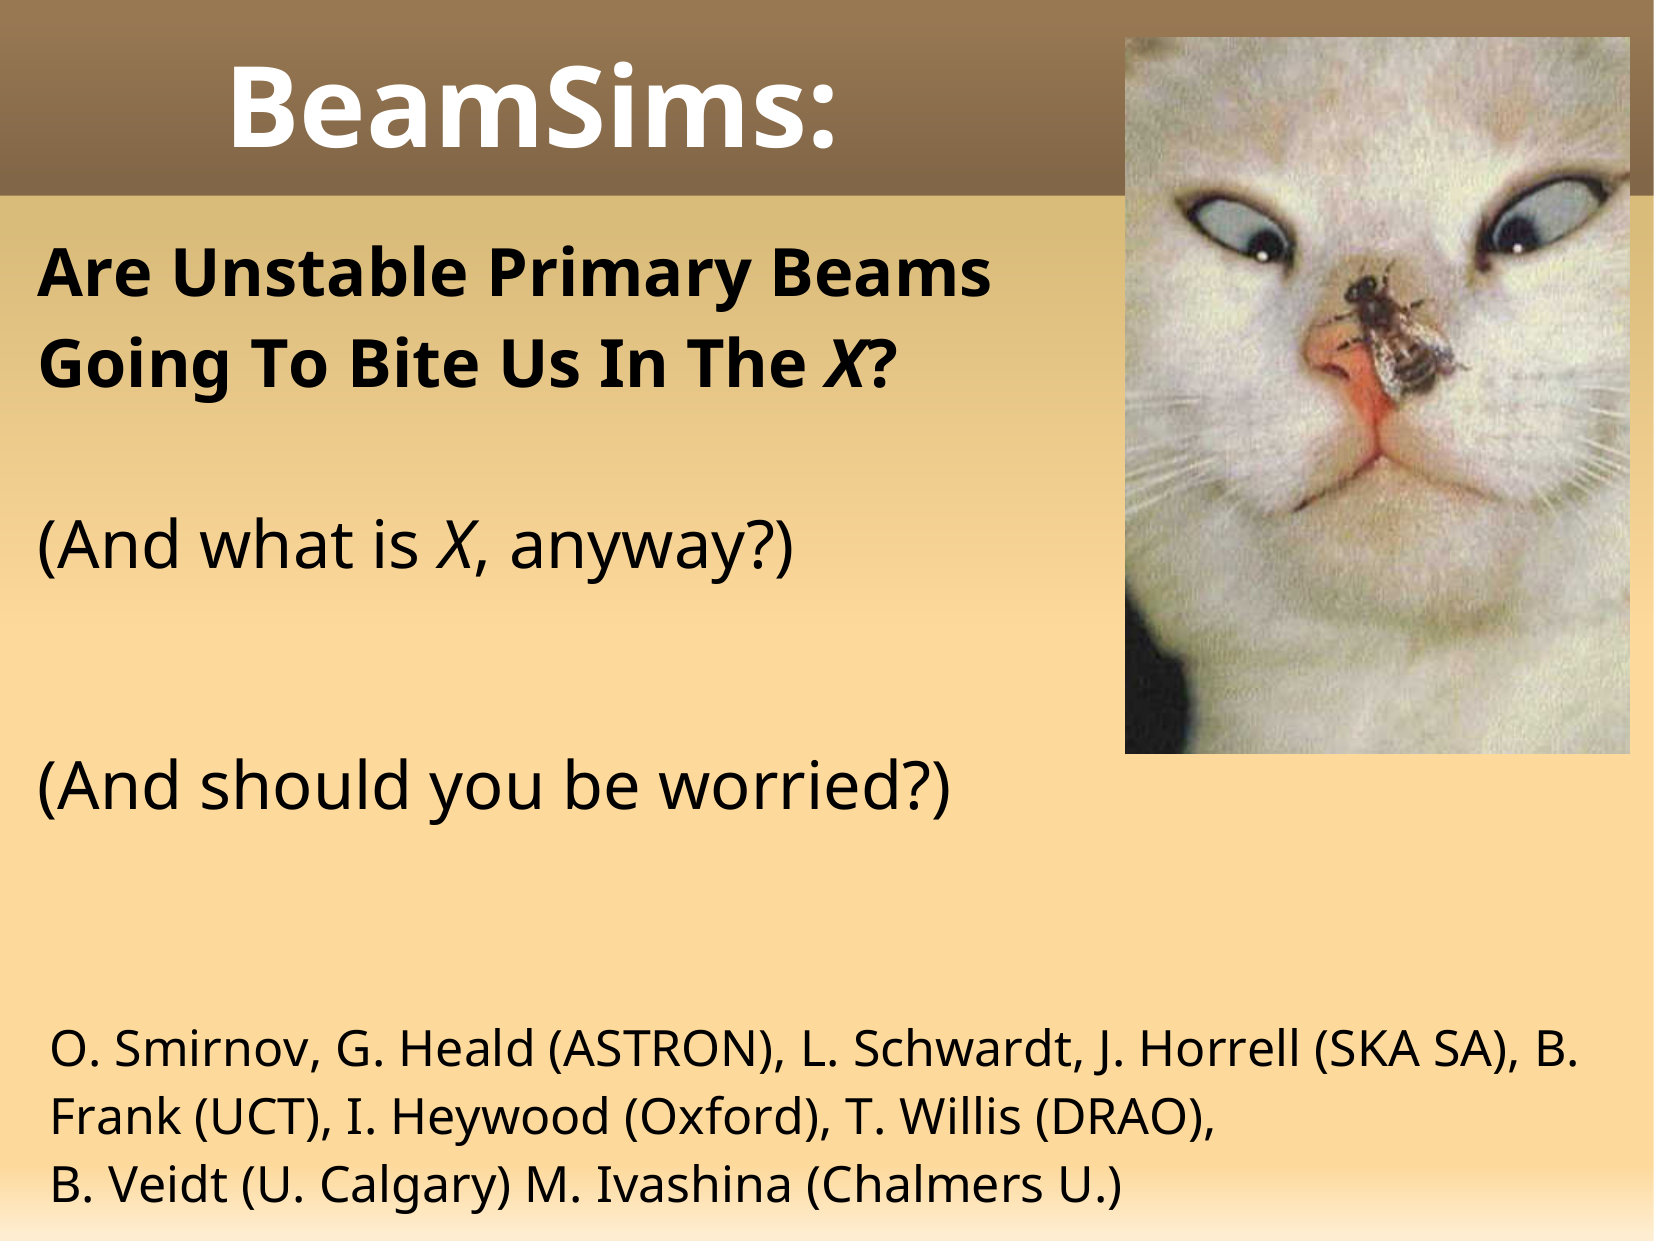

# BeamSims:
Are Unstable Primary Beams
Going To Bite Us In The X?
(And what is X, anyway?)
(And should you be worried?)
O. Smirnov, G. Heald (ASTRON), L. Schwardt, J. Horrell (SKA SA), B. Frank (UCT), I. Heywood (Oxford), T. Willis (DRAO),
B. Veidt (U. Calgary) M. Ivashina (Chalmers U.)